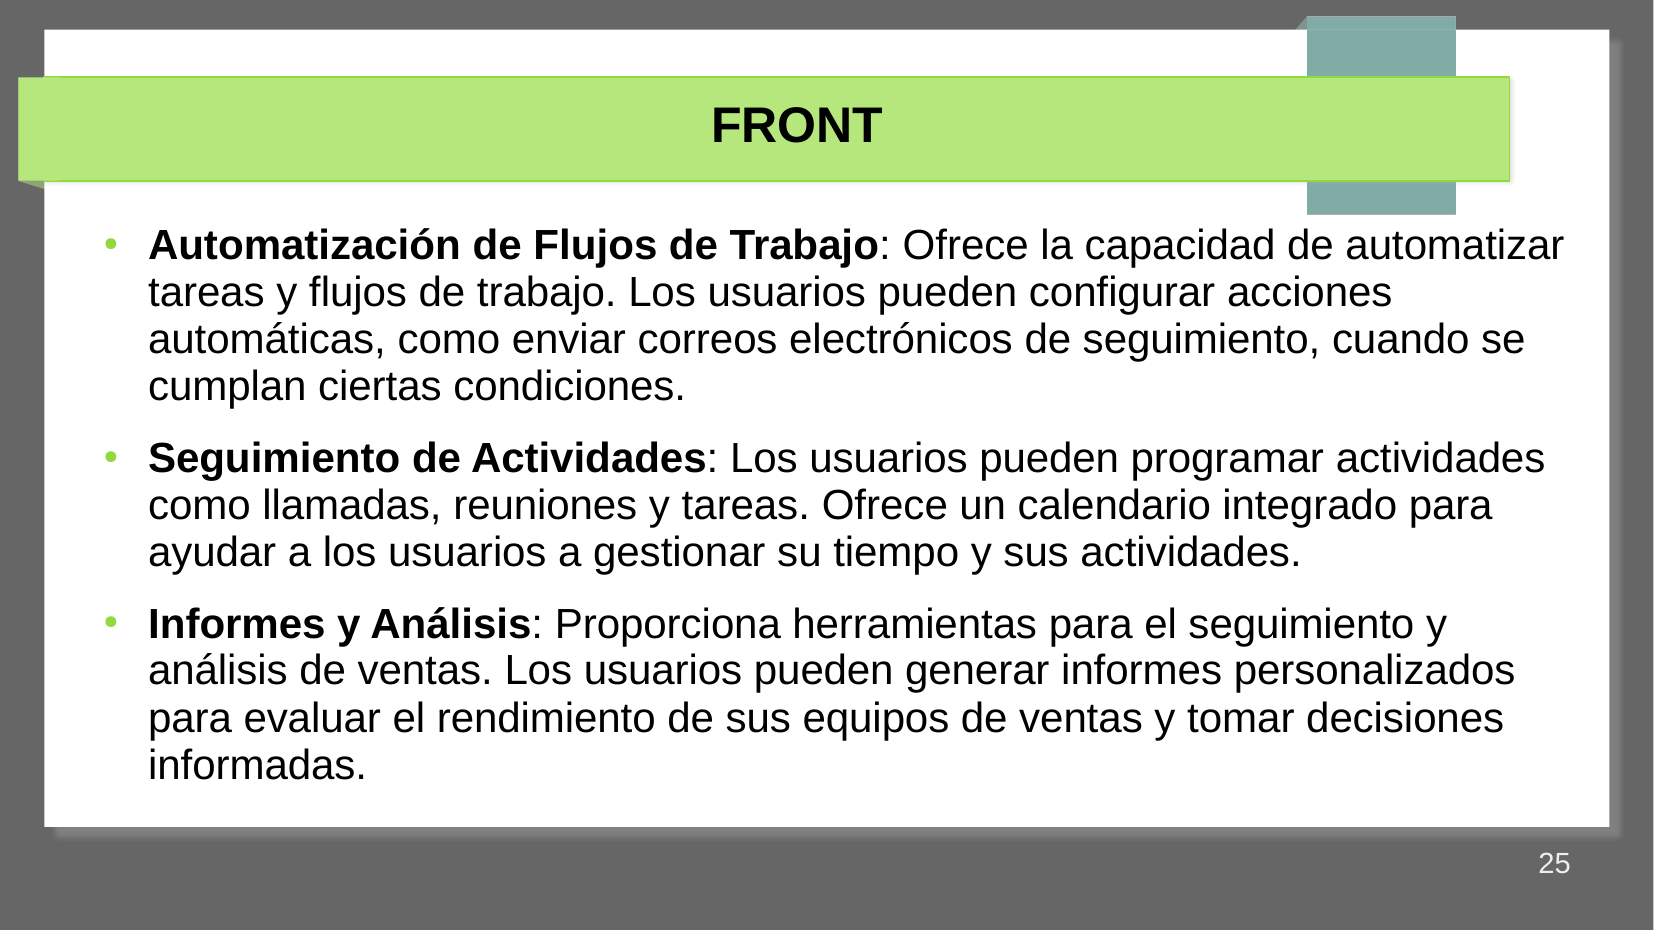

# FRONT
Automatización de Flujos de Trabajo: Ofrece la capacidad de automatizar tareas y flujos de trabajo. Los usuarios pueden configurar acciones automáticas, como enviar correos electrónicos de seguimiento, cuando se cumplan ciertas condiciones.
Seguimiento de Actividades: Los usuarios pueden programar actividades como llamadas, reuniones y tareas. Ofrece un calendario integrado para ayudar a los usuarios a gestionar su tiempo y sus actividades.
Informes y Análisis: Proporciona herramientas para el seguimiento y análisis de ventas. Los usuarios pueden generar informes personalizados para evaluar el rendimiento de sus equipos de ventas y tomar decisiones informadas.
25